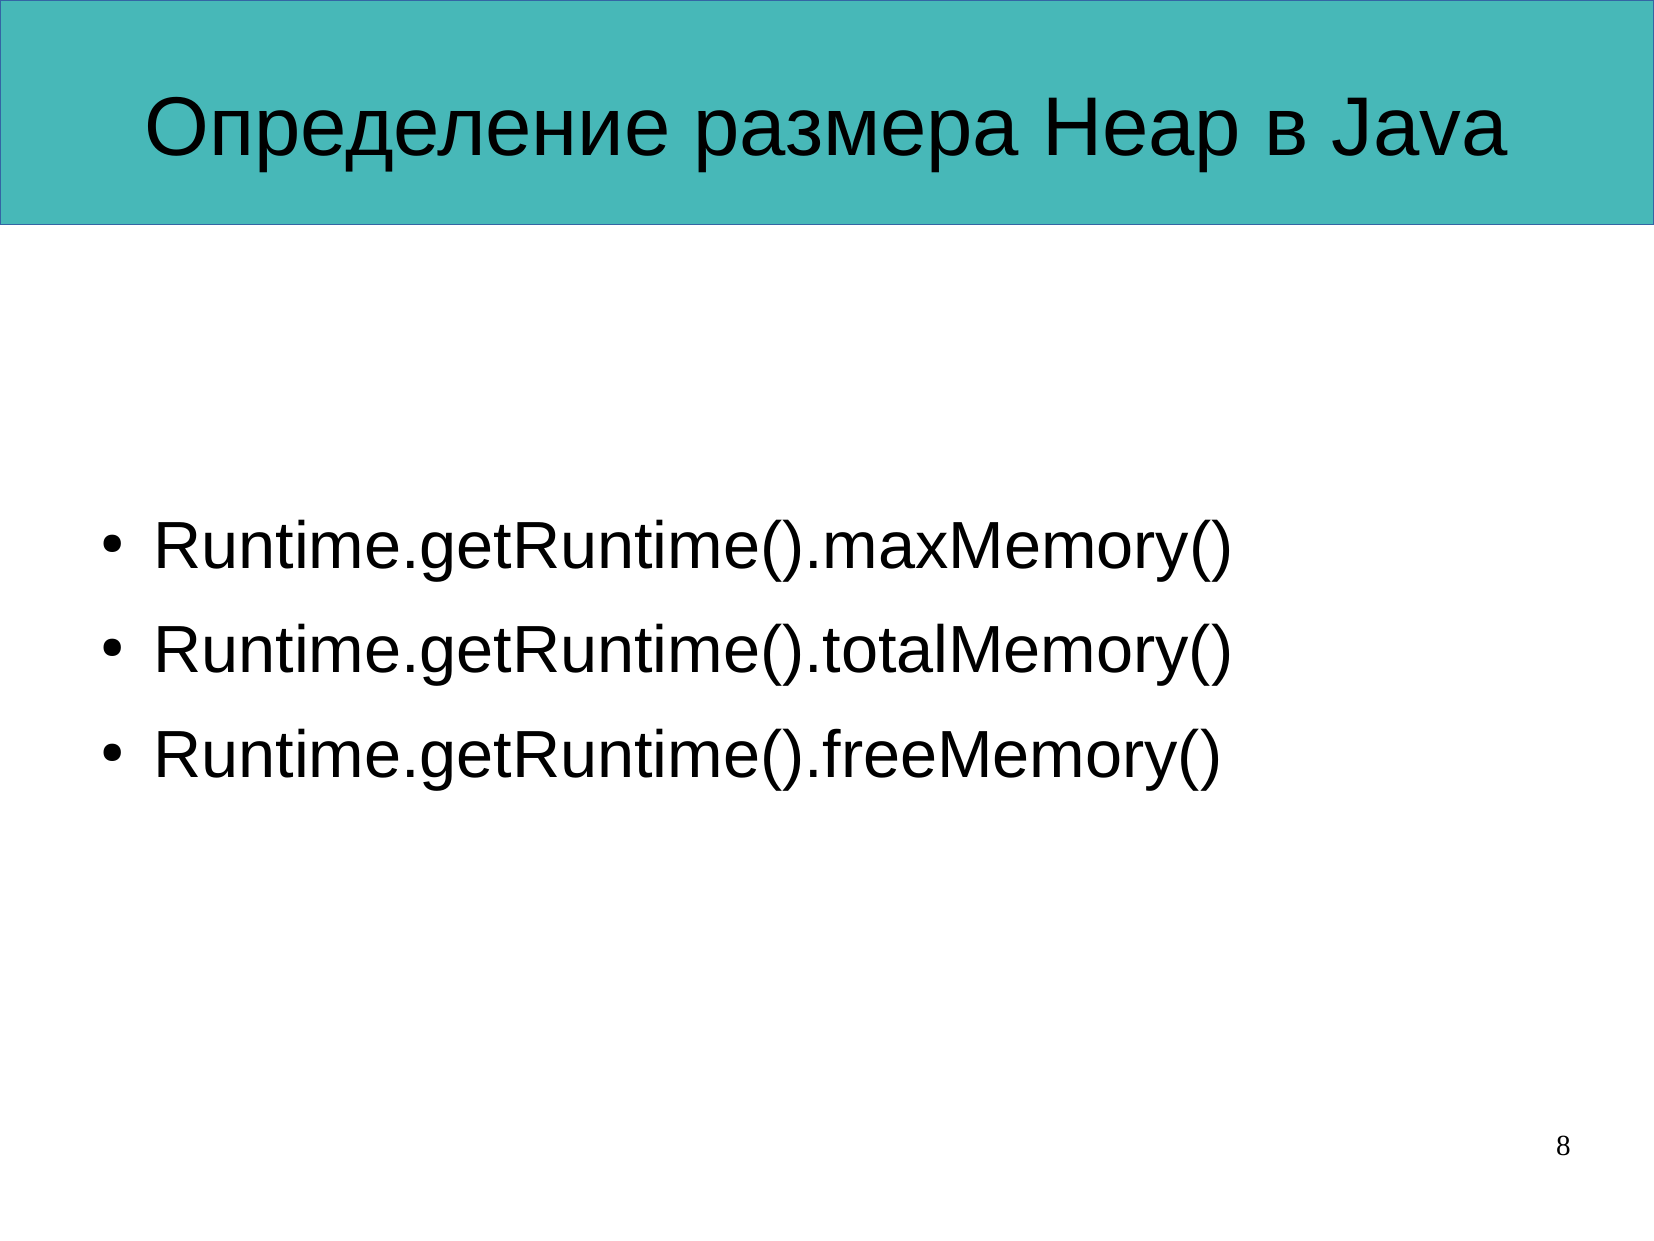

# Определение размера Heap в Java
Runtime.getRuntime().maxMemory()
Runtime.getRuntime().totalMemory()
Runtime.getRuntime().freeMemory()
8